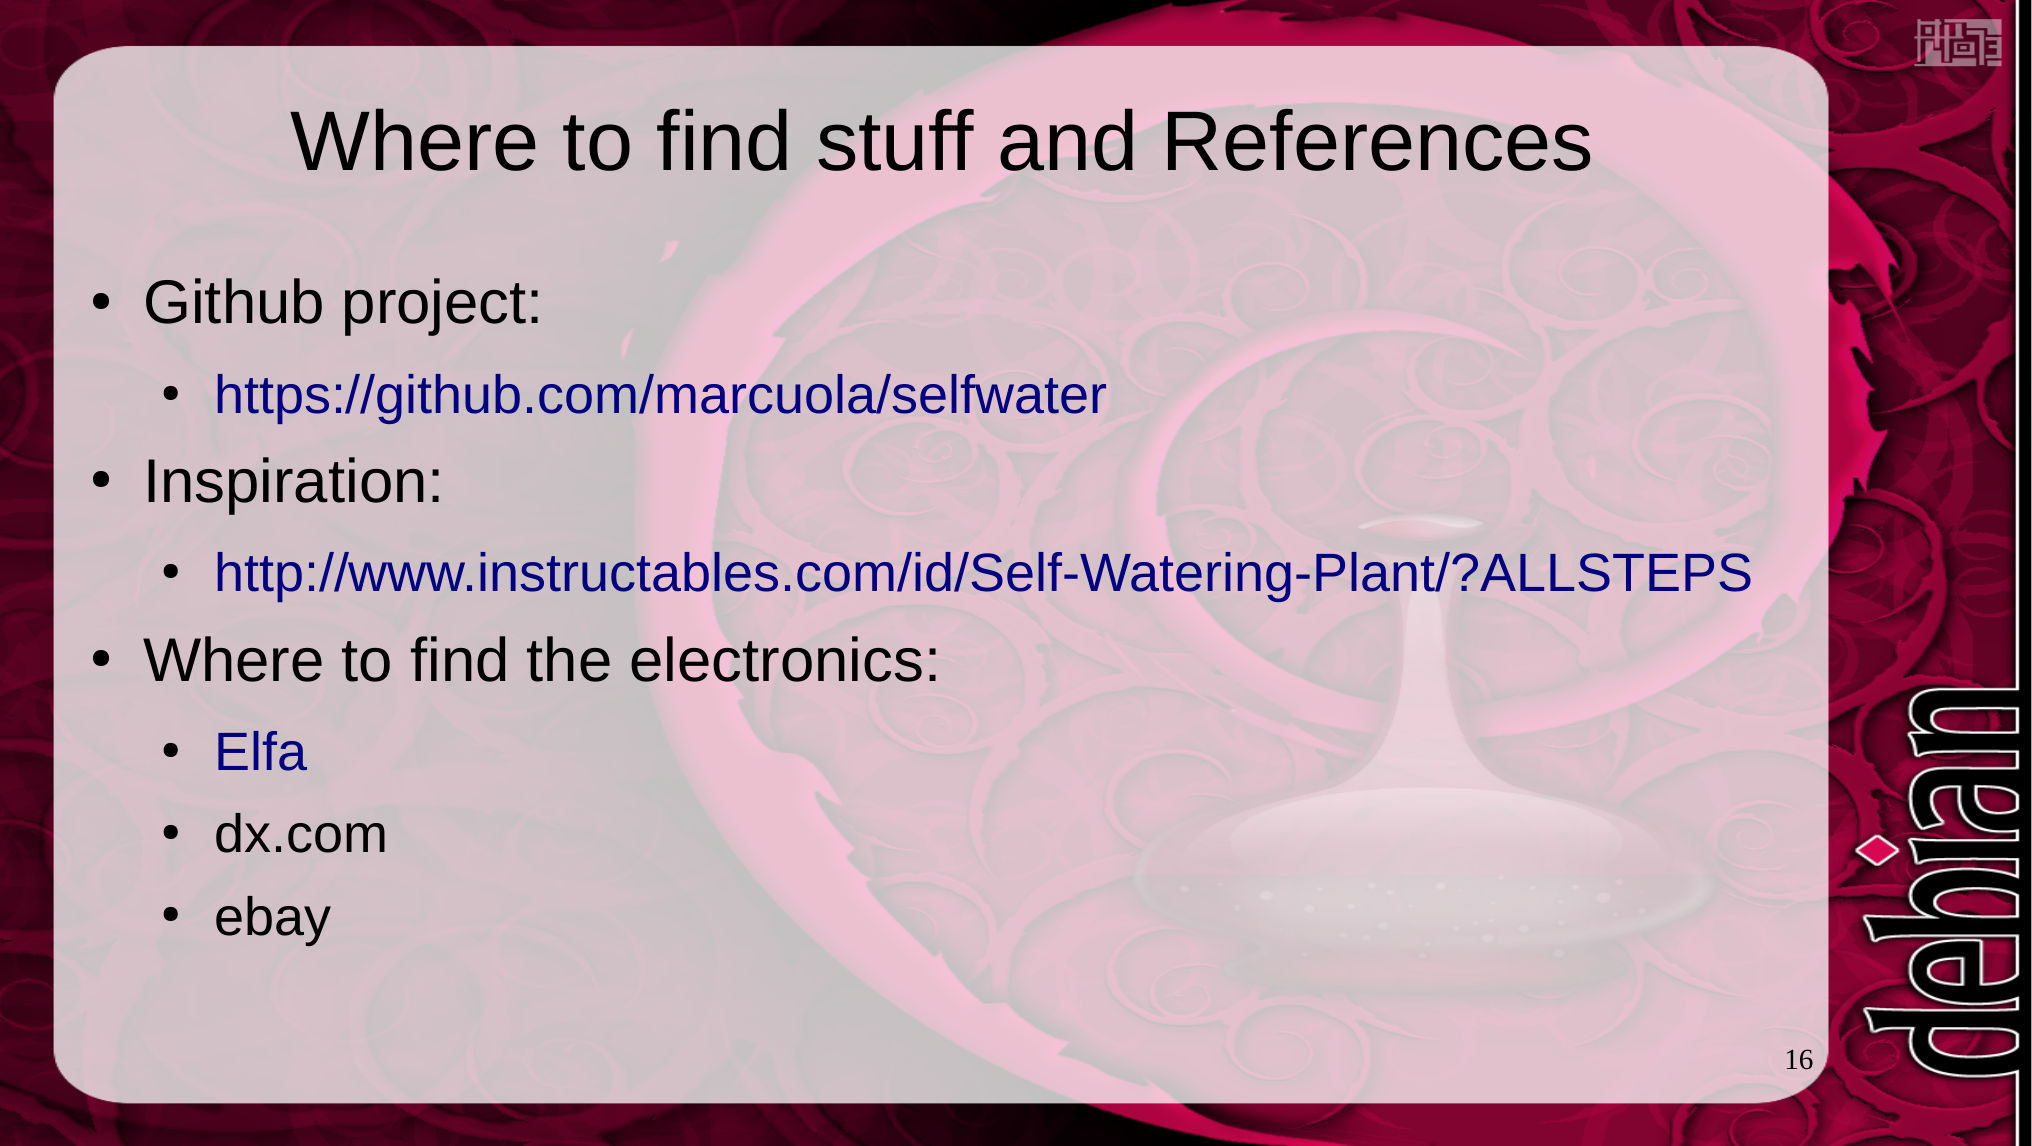

# Where to find stuff and References
Github project:
https://github.com/marcuola/selfwater
Inspiration:
http://www.instructables.com/id/Self-Watering-Plant/?ALLSTEPS
Where to find the electronics:
Elfa
dx.com
ebay
16